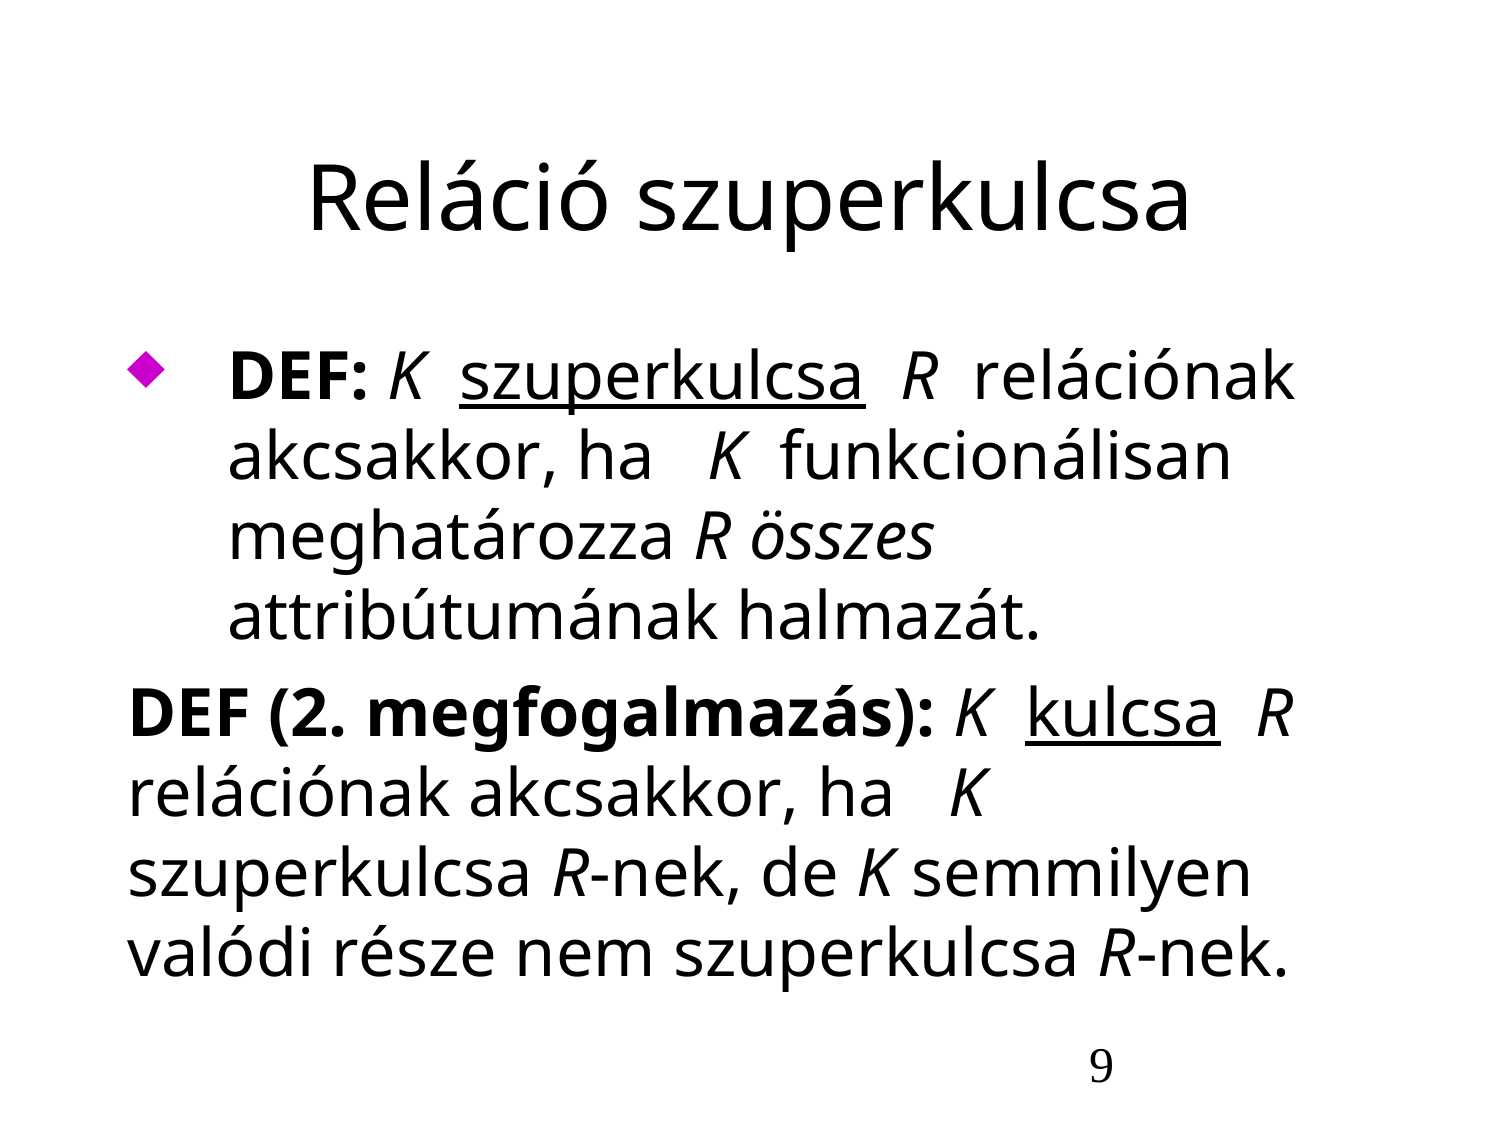

Reláció szuperkulcsa
# DEF: K szuperkulcsa R relációnak akcsakkor, ha K funkcionálisan meghatározza R összes attribútumának halmazát.
DEF (2. megfogalmazás): K kulcsa R relációnak akcsakkor, ha K szuperkulcsa R-nek, de K sem­milyen valódi része nem szuperkulcsa R-nek.
9